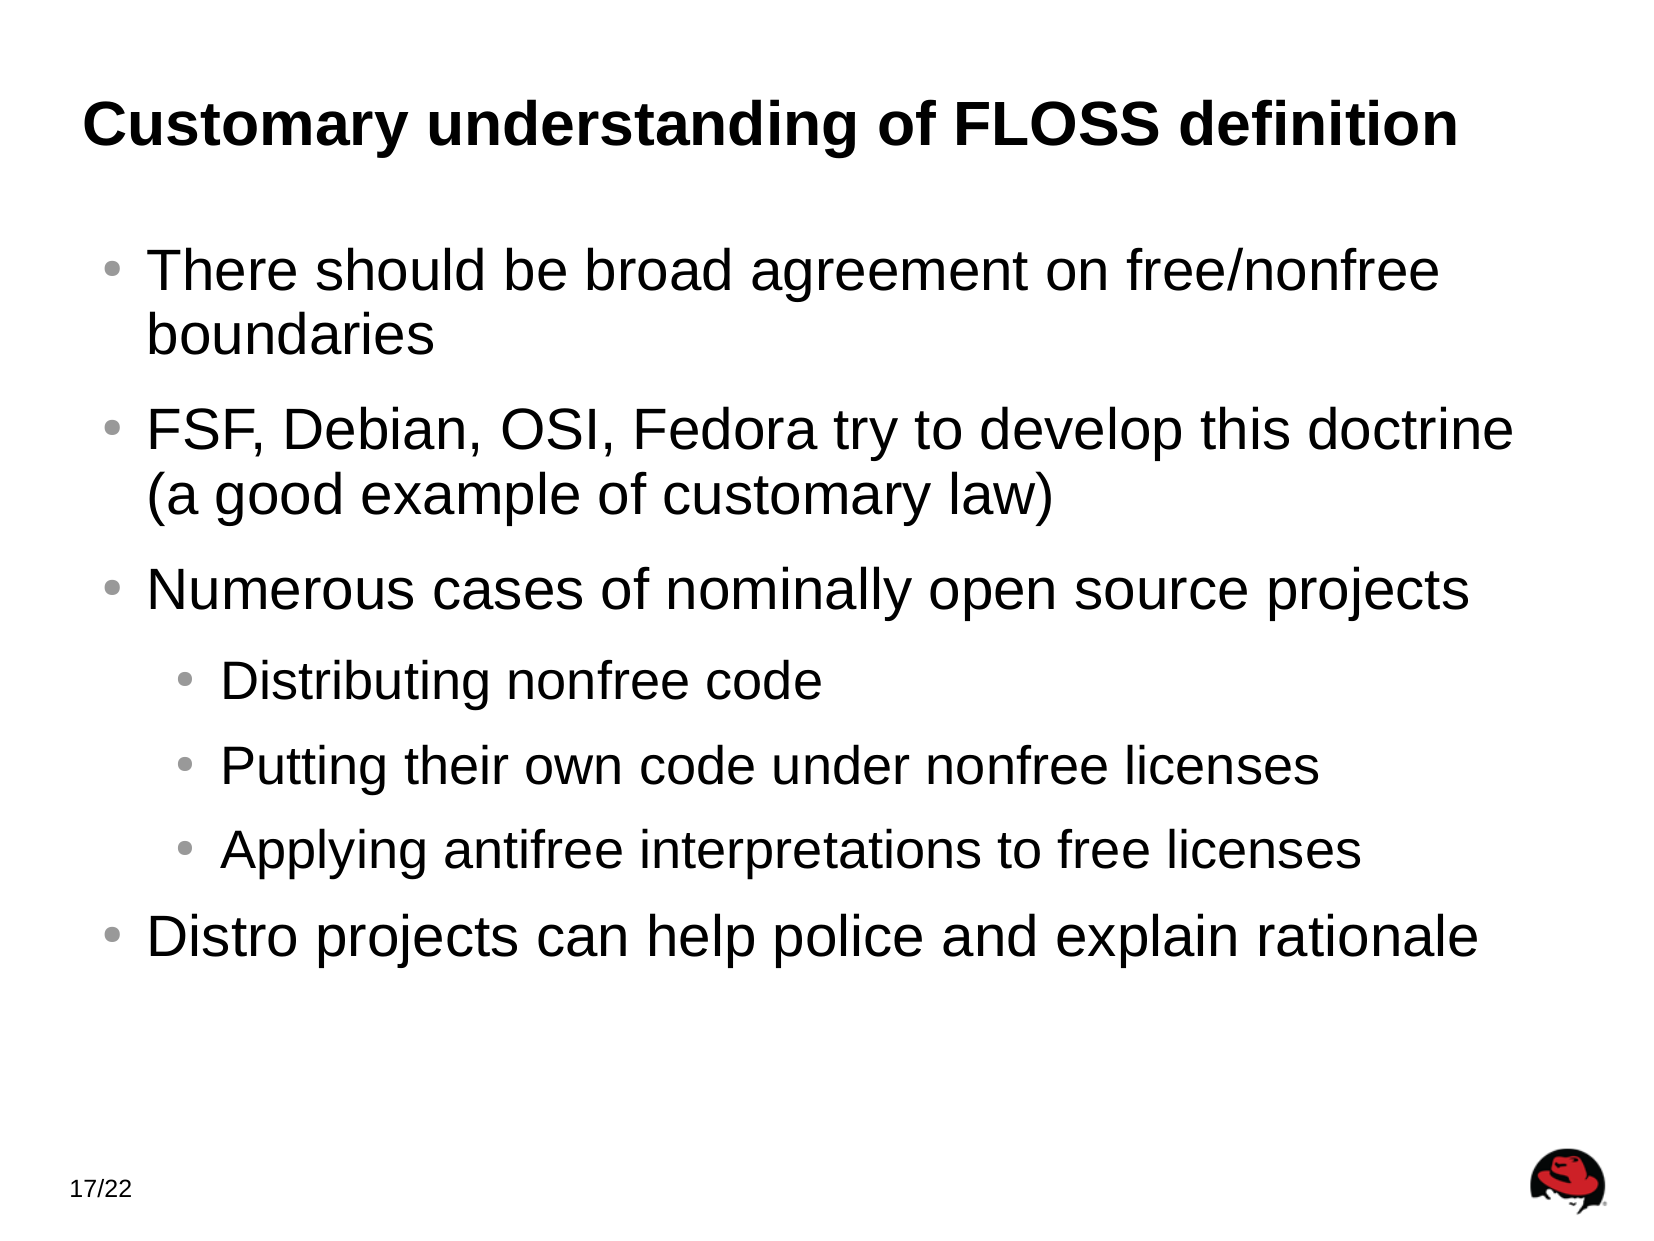

# Customary understanding of FLOSS definition
There should be broad agreement on free/nonfree boundaries
FSF, Debian, OSI, Fedora try to develop this doctrine (a good example of customary law)
Numerous cases of nominally open source projects
Distributing nonfree code
Putting their own code under nonfree licenses
Applying antifree interpretations to free licenses
Distro projects can help police and explain rationale